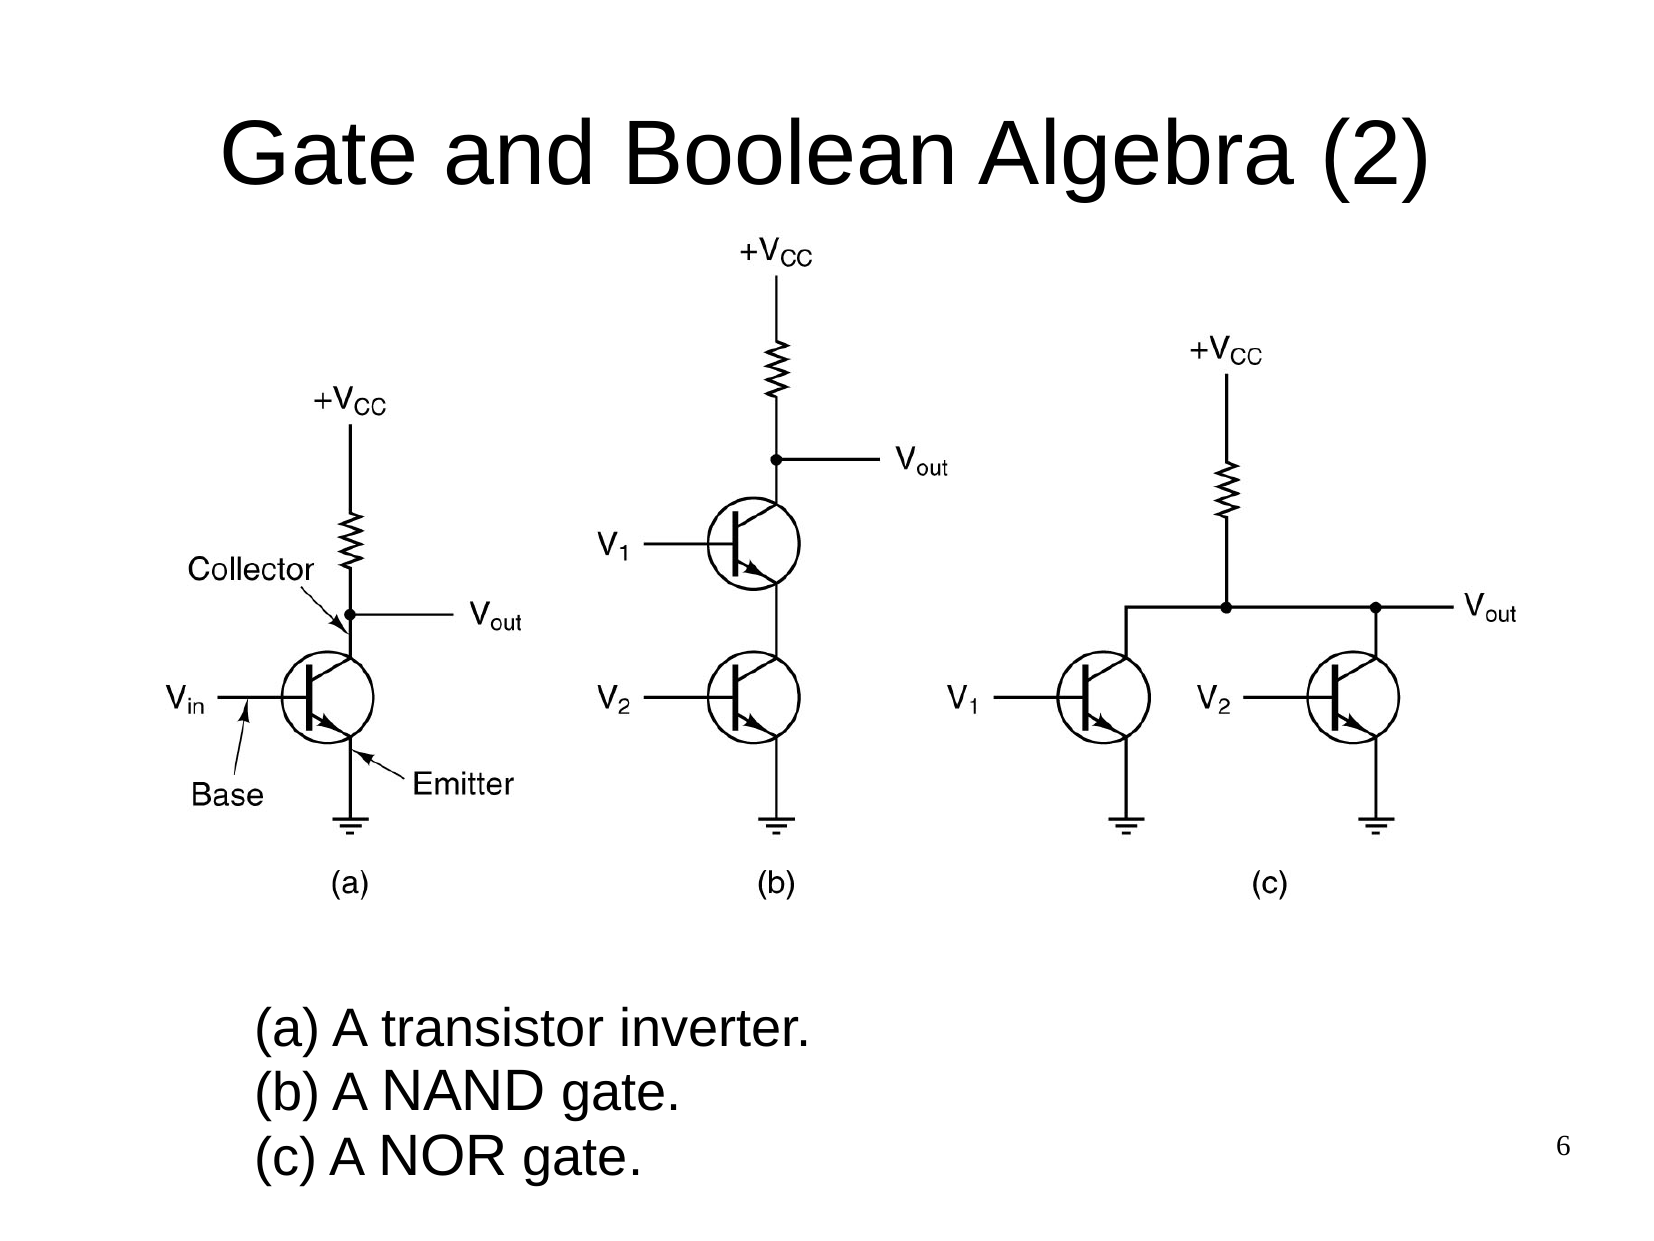

# Gate and Boolean Algebra (2)
(a) A transistor inverter.
(b) A NAND gate.
(c) A NOR gate.
6